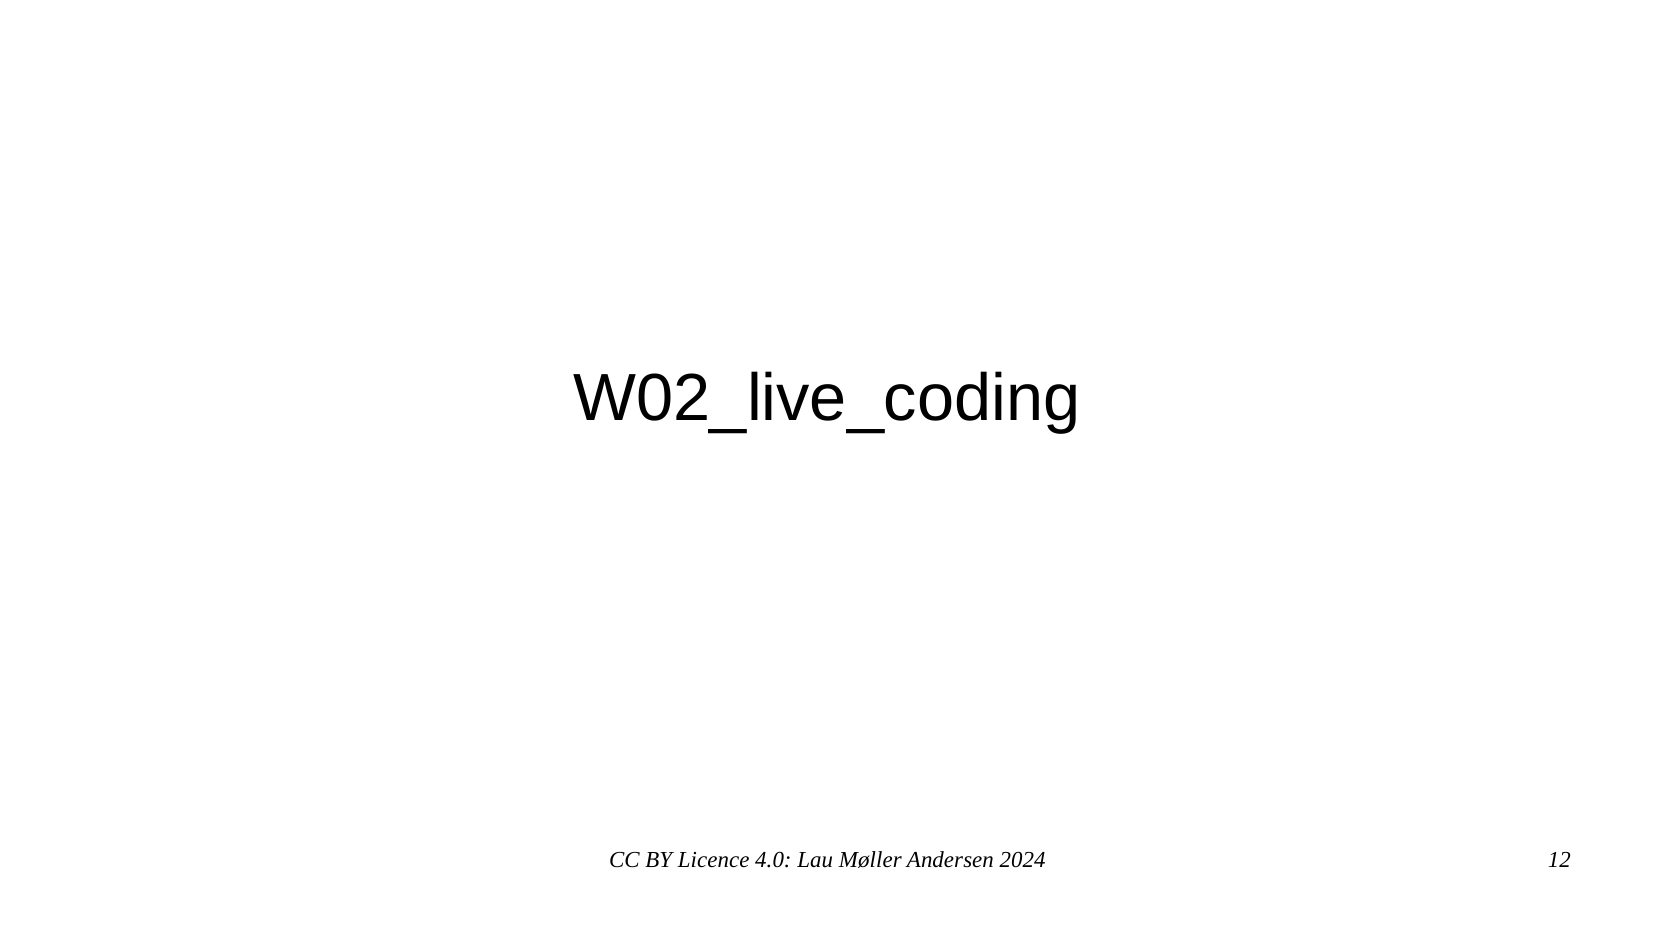

# W02_live_coding
CC BY Licence 4.0: Lau Møller Andersen 2024
12